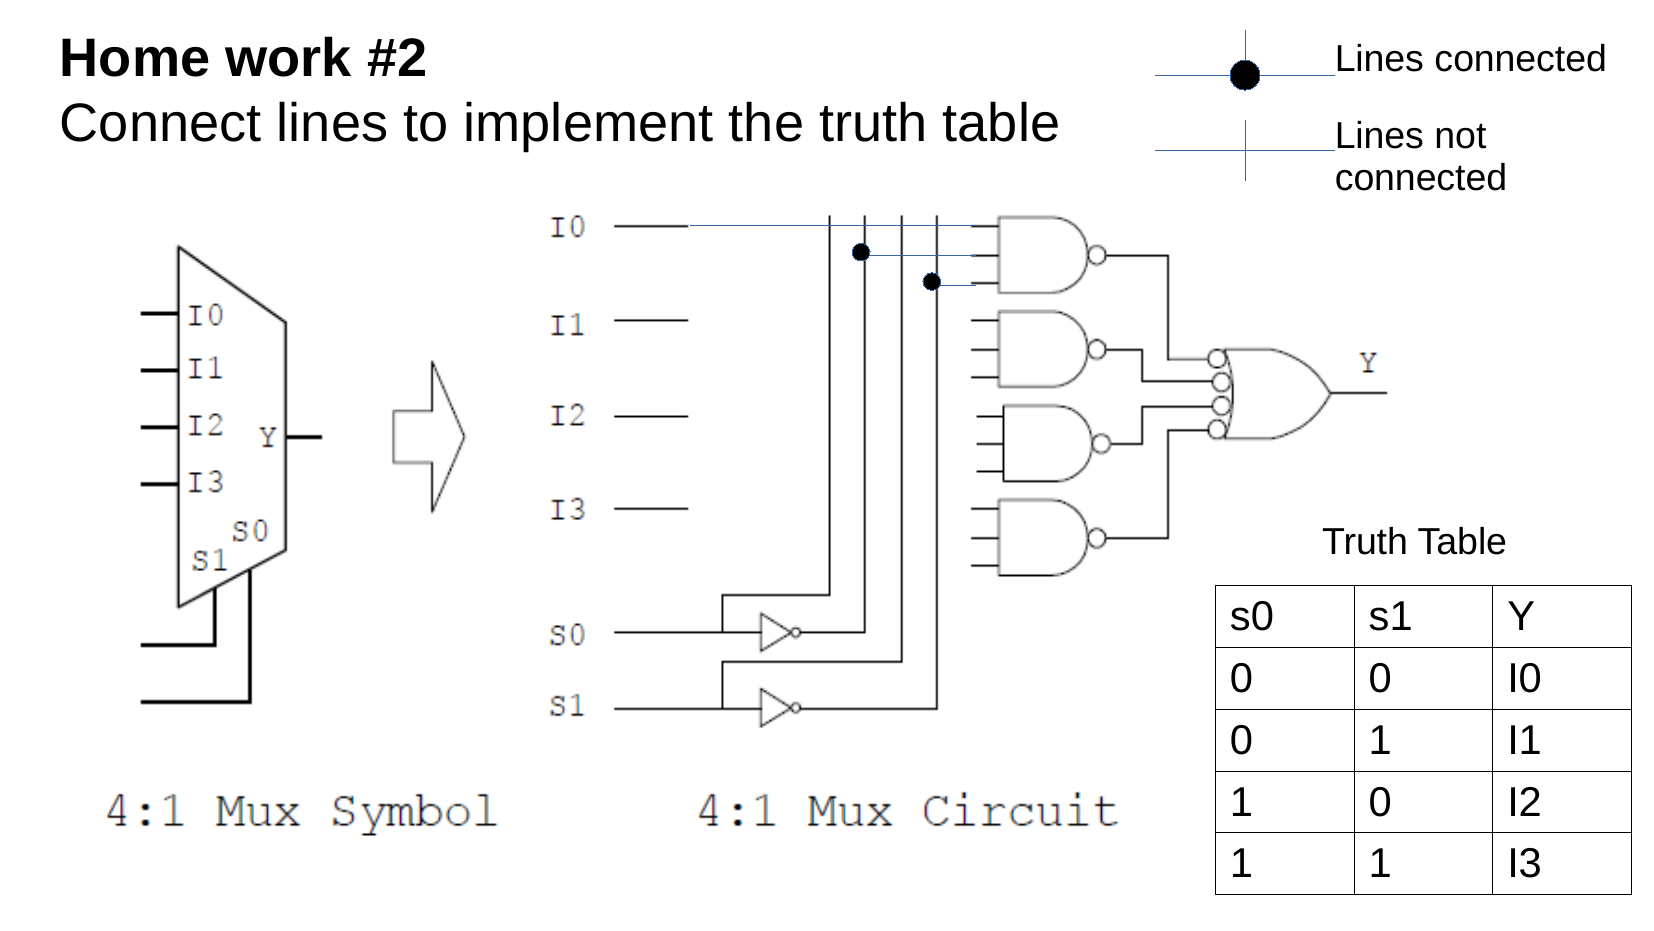

Home work #2
Connect lines to implement the truth table
Lines connected
Lines not
connected
Truth Table
| s0 | s1 | Y |
| --- | --- | --- |
| 0 | 0 | I0 |
| 0 | 1 | I1 |
| 1 | 0 | I2 |
| 1 | 1 | I3 |